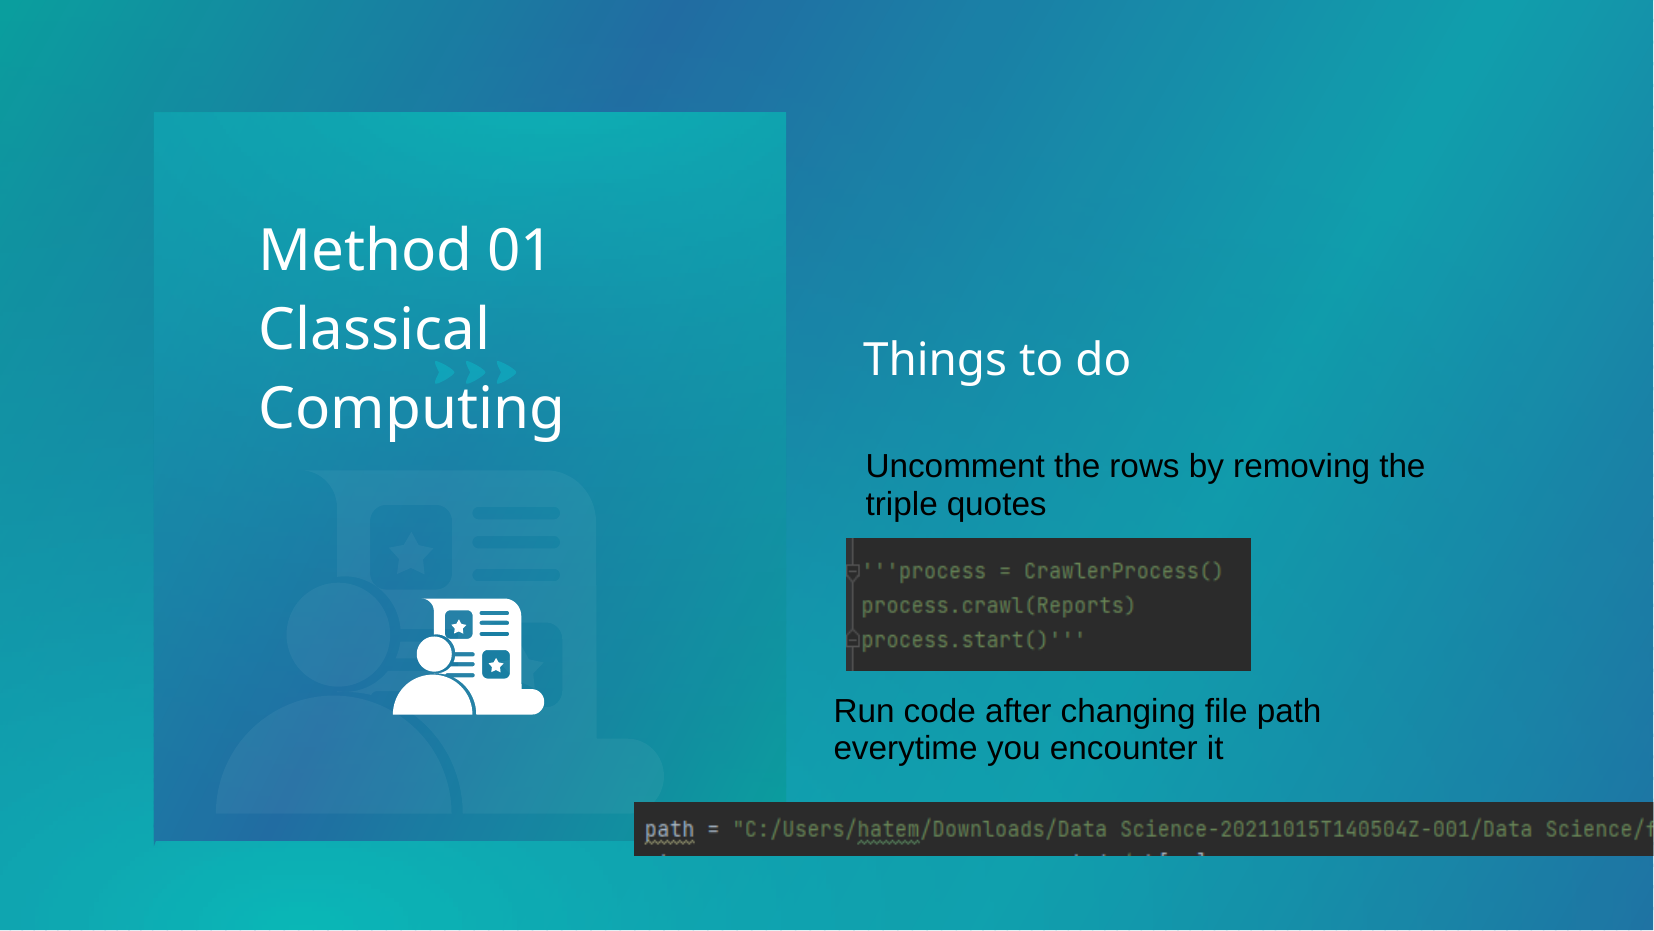

Method 01
Classical Computing
Things to do
# Uncomment the rows by removing the triple quotes
Run code after changing file path everytime you encounter it